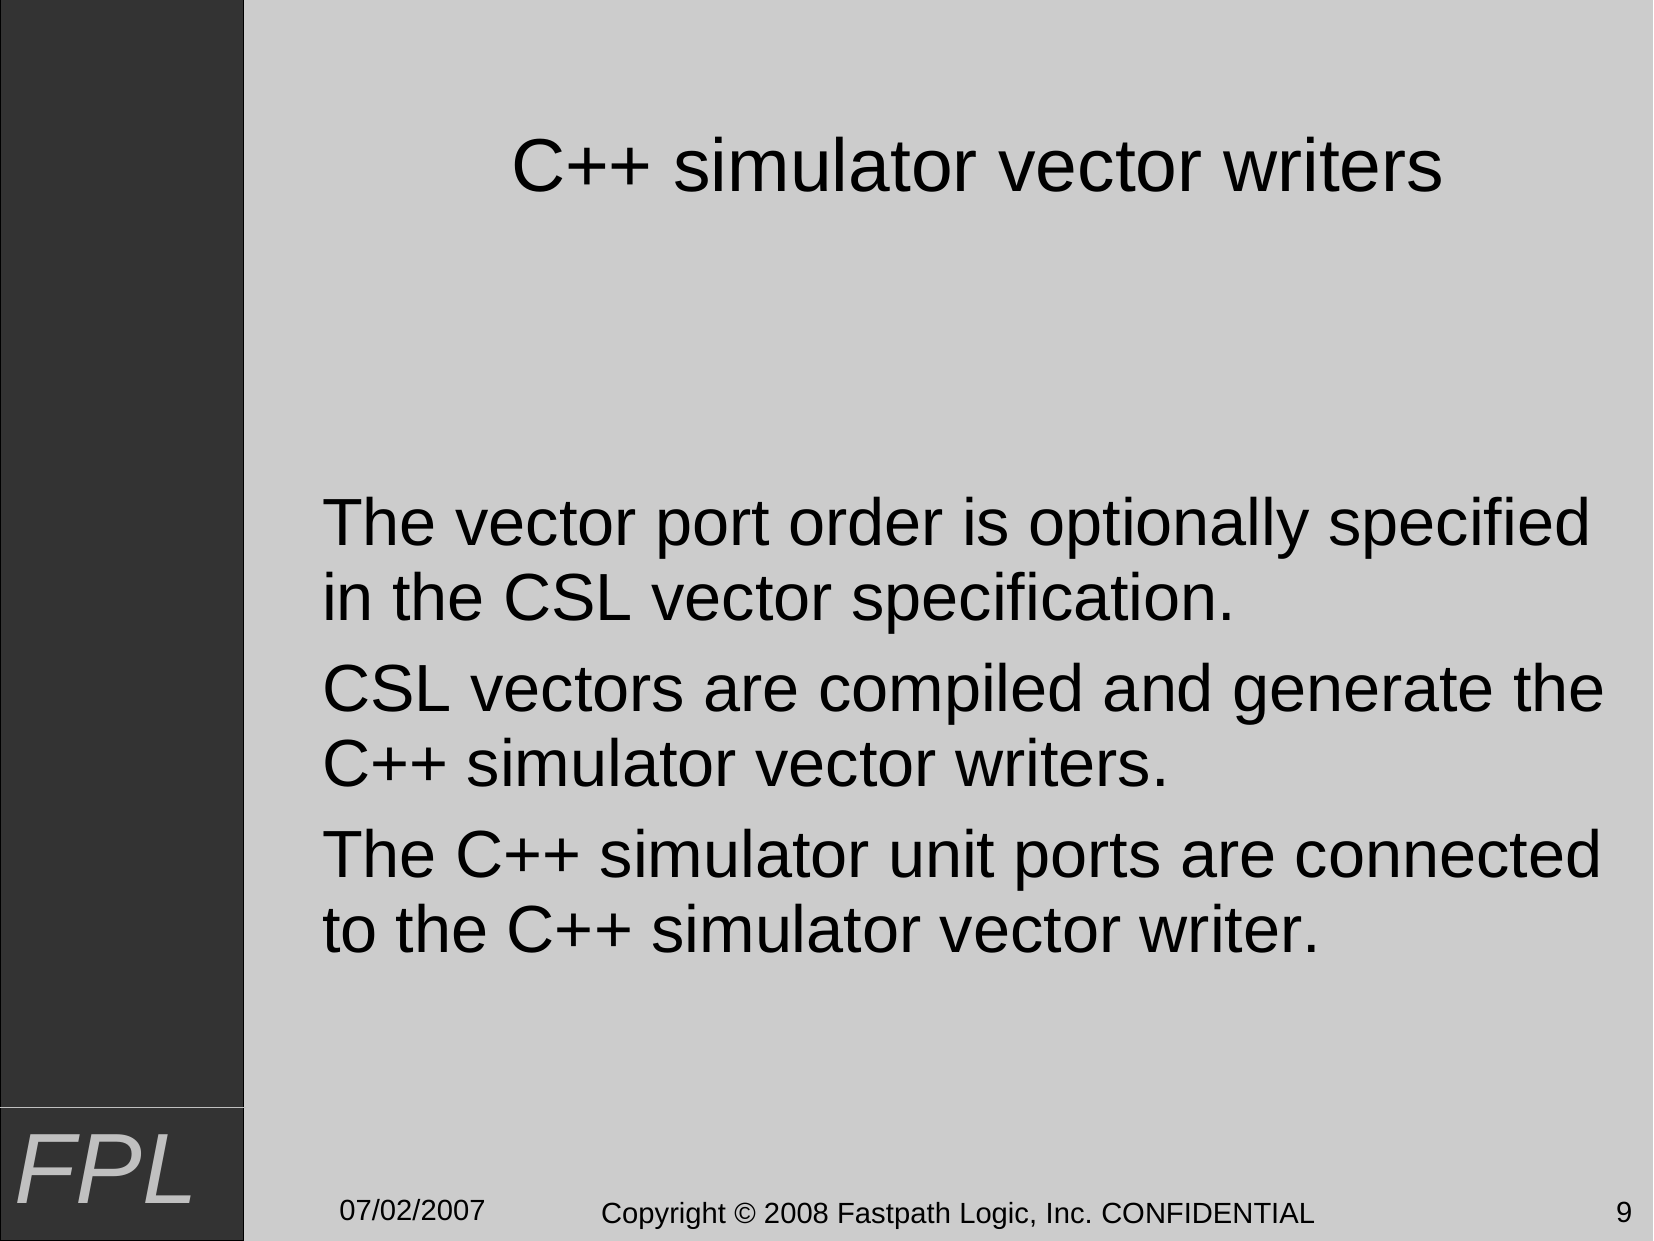

# C++ simulator vector writers
The vector port order is optionally specified in the CSL vector specification.
CSL vectors are compiled and generate the C++ simulator vector writers.
The C++ simulator unit ports are connected to the C++ simulator vector writer.
07/02/2007
9
© 2007 FASTPATH LOGIC INC.